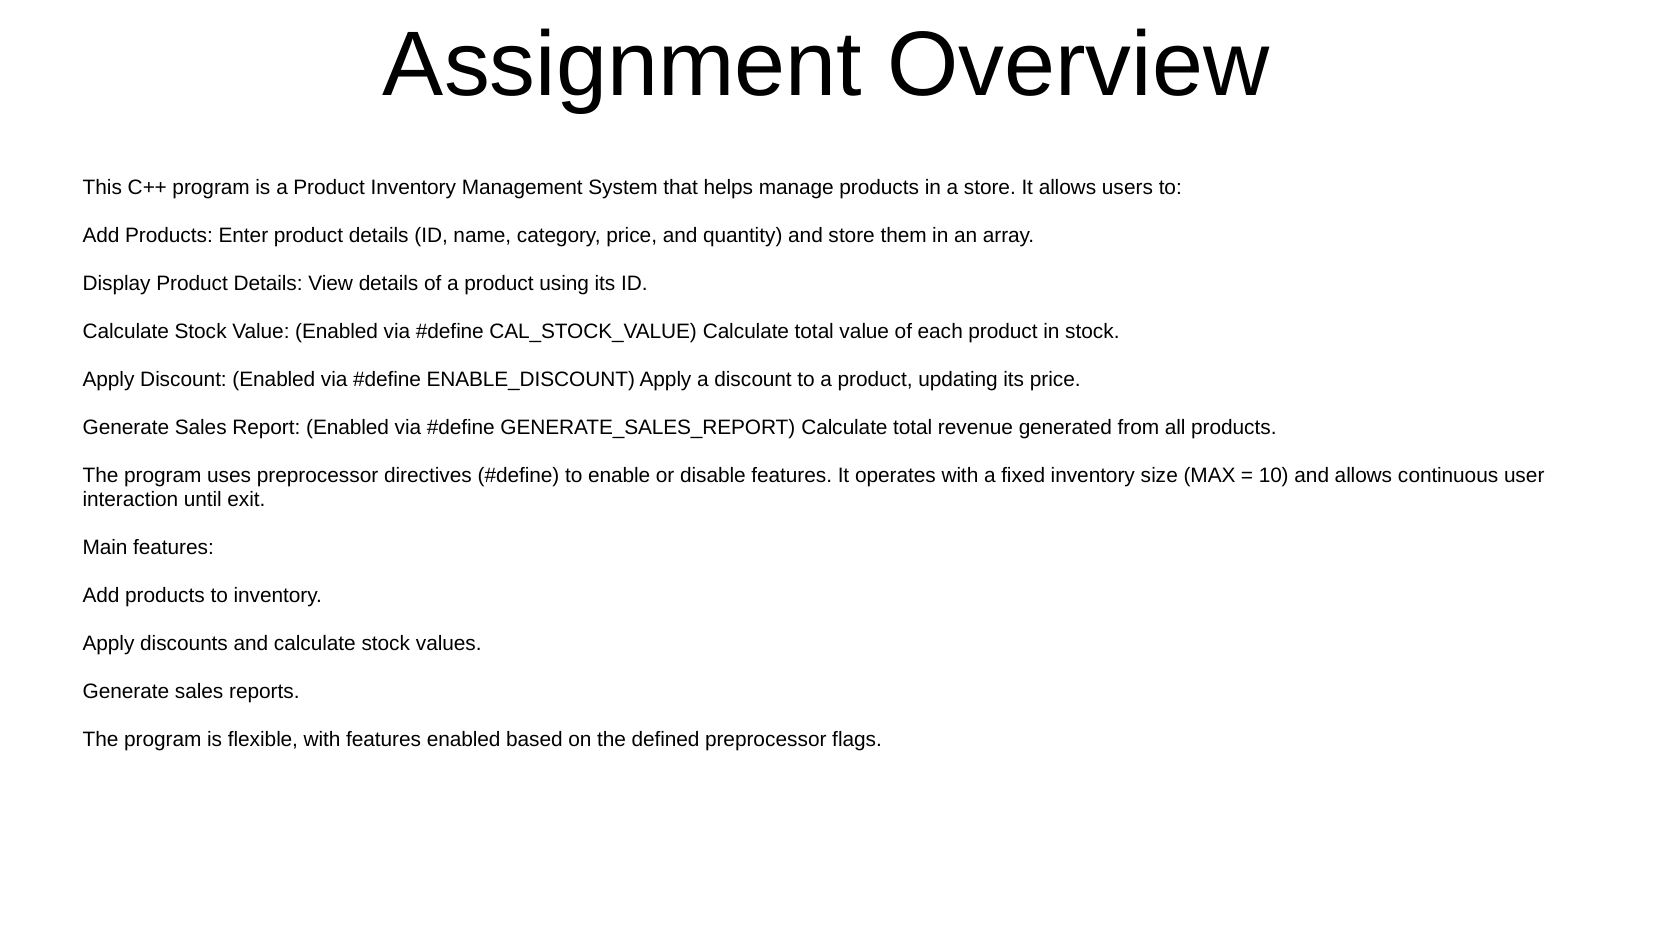

# Assignment Overview
This C++ program is a Product Inventory Management System that helps manage products in a store. It allows users to:
Add Products: Enter product details (ID, name, category, price, and quantity) and store them in an array.
Display Product Details: View details of a product using its ID.
Calculate Stock Value: (Enabled via #define CAL_STOCK_VALUE) Calculate total value of each product in stock.
Apply Discount: (Enabled via #define ENABLE_DISCOUNT) Apply a discount to a product, updating its price.
Generate Sales Report: (Enabled via #define GENERATE_SALES_REPORT) Calculate total revenue generated from all products.
The program uses preprocessor directives (#define) to enable or disable features. It operates with a fixed inventory size (MAX = 10) and allows continuous user interaction until exit.
Main features:
Add products to inventory.
Apply discounts and calculate stock values.
Generate sales reports.
The program is flexible, with features enabled based on the defined preprocessor flags.